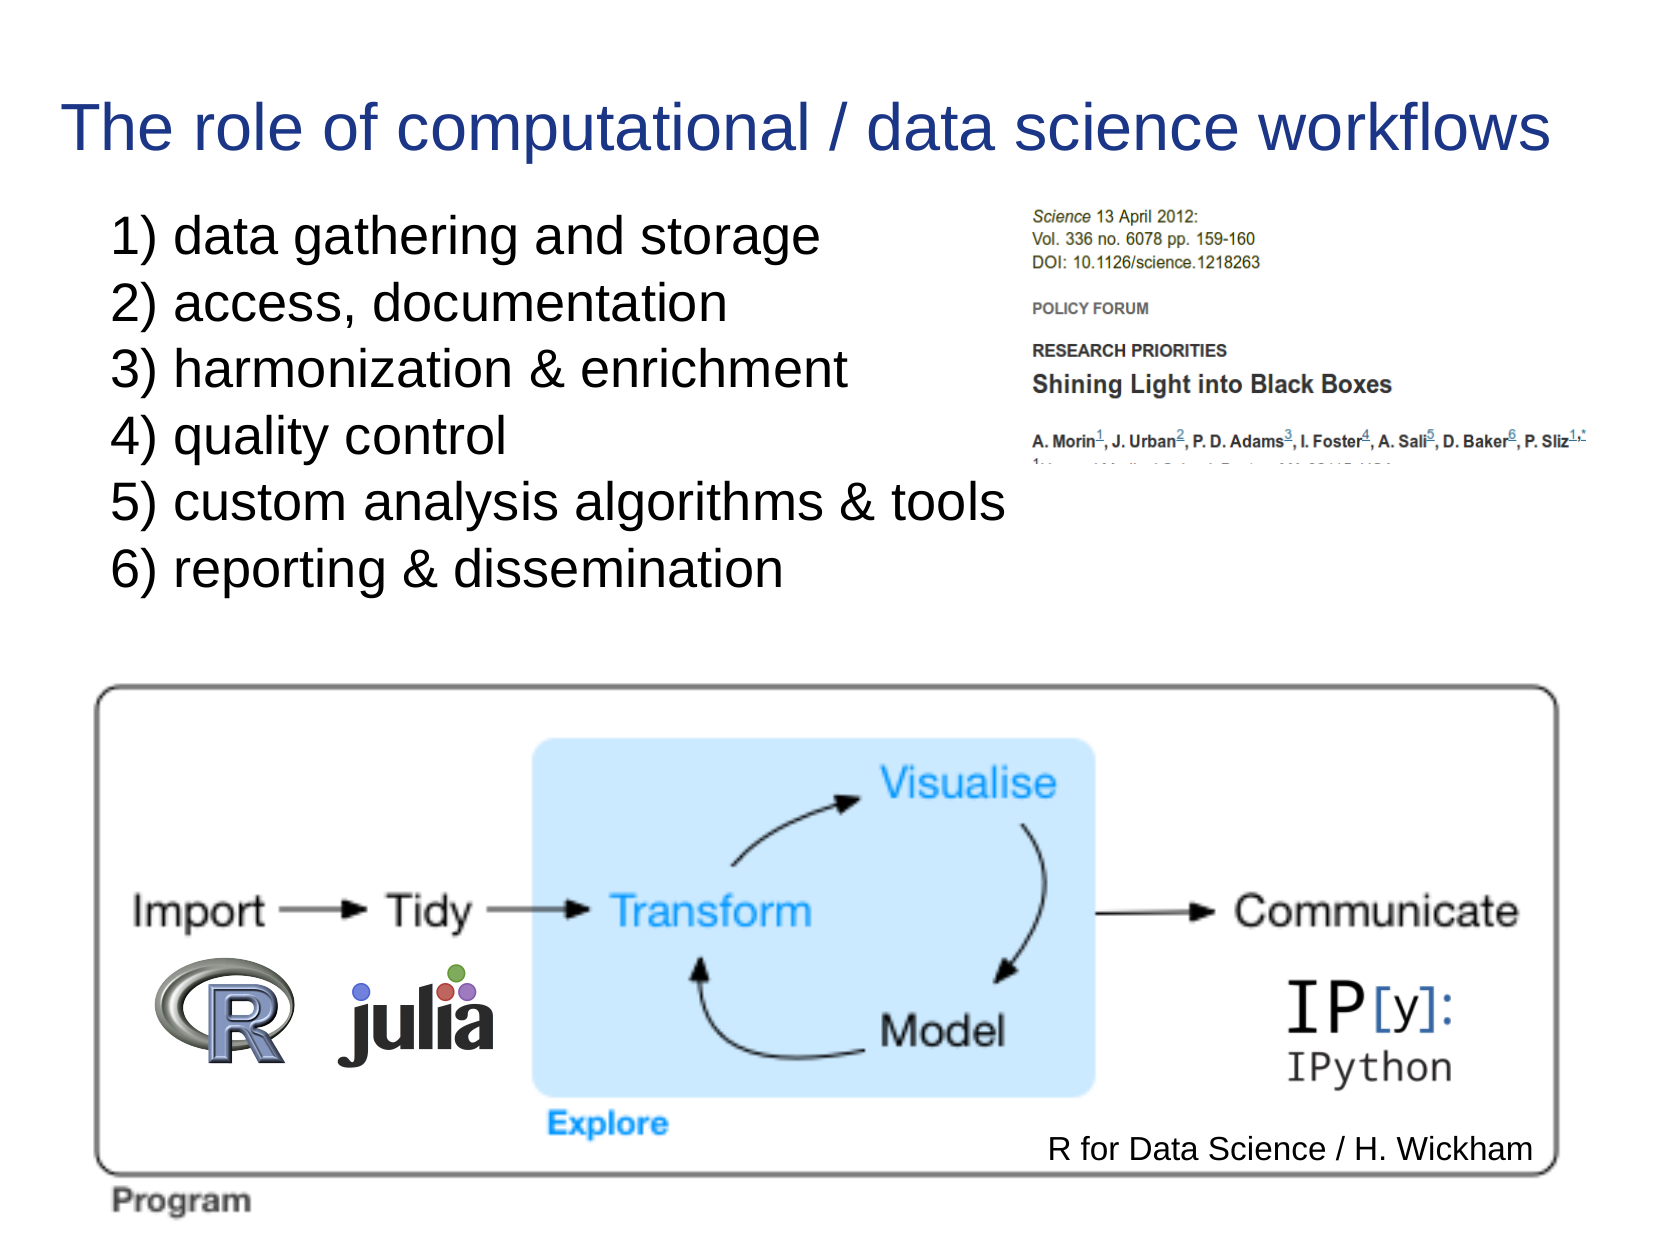

The role of computational / data science workflows
# 1) data gathering and storage
2) access, documentation
3) harmonization & enrichment
4) quality control
5) custom analysis algorithms & tools
6) reporting & dissemination
R for Data Science / H. Wickham